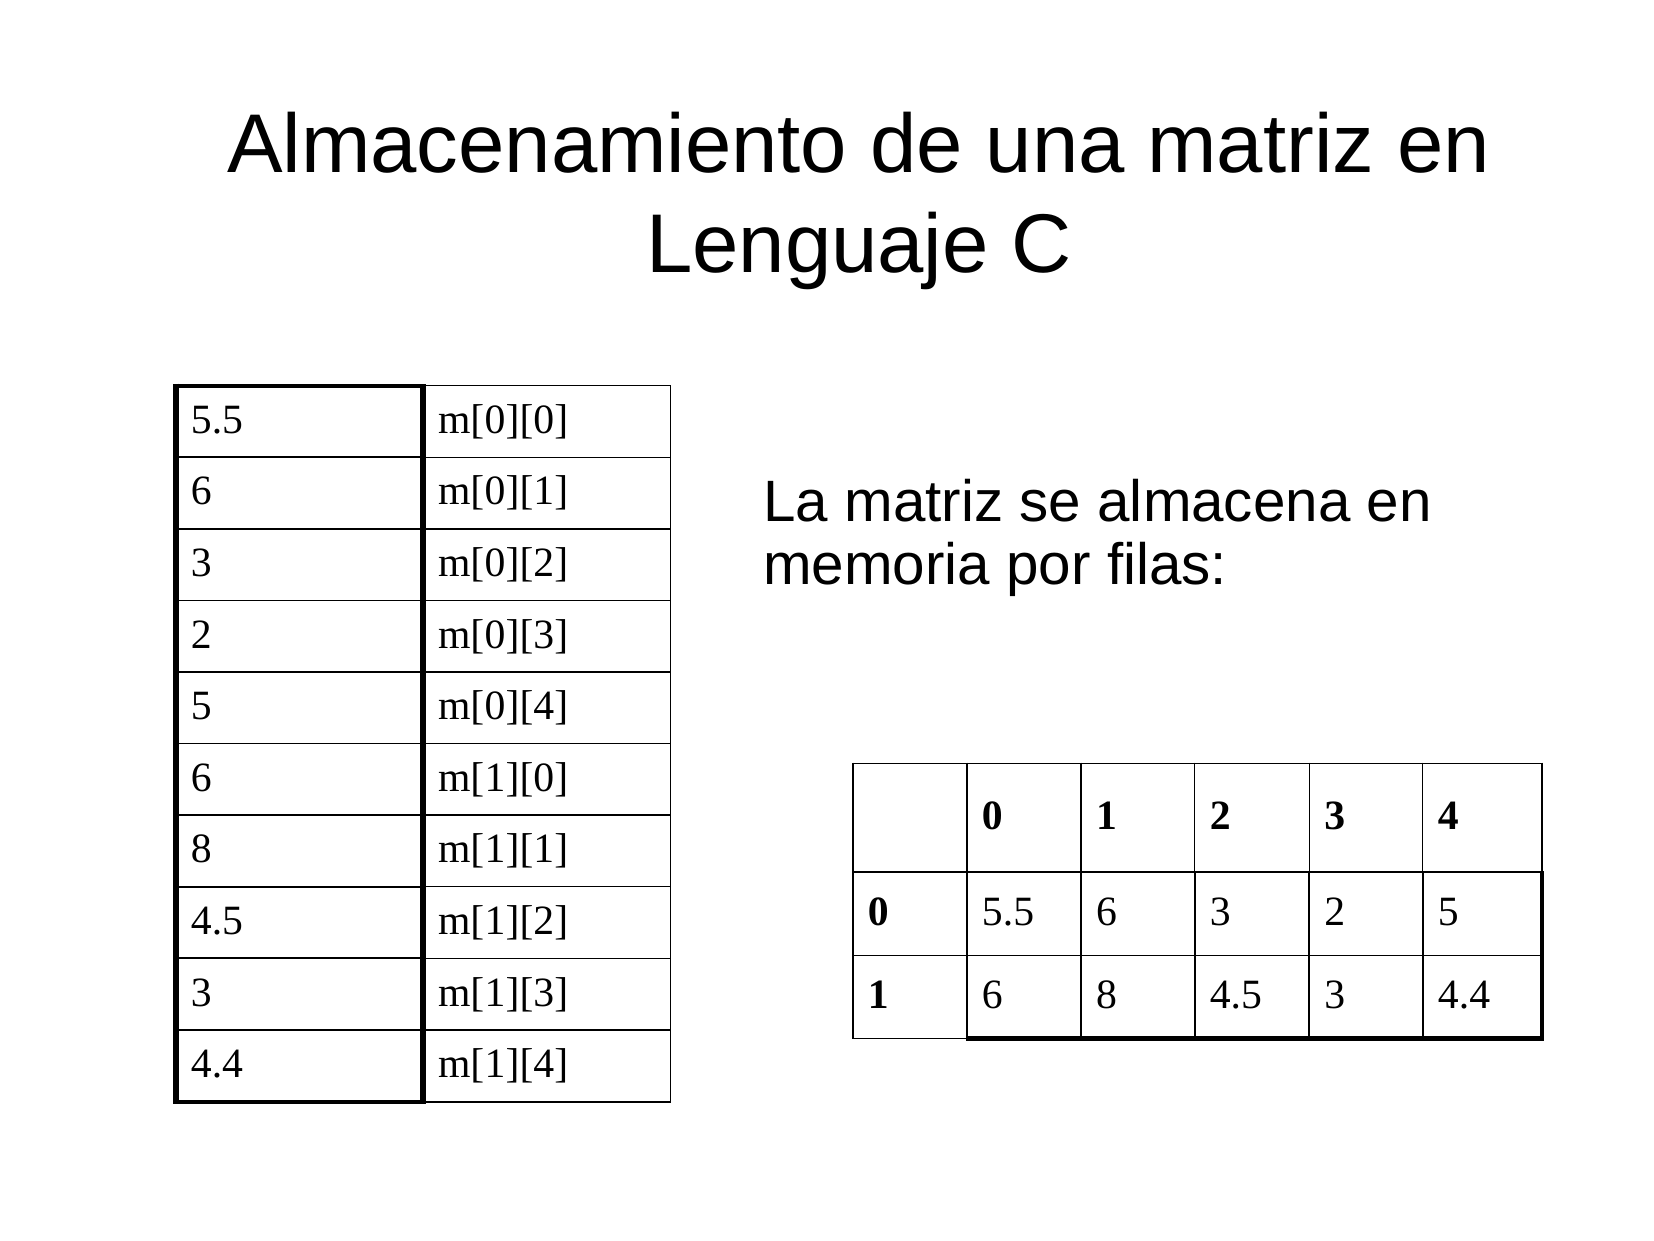

Almacenamiento de una matriz en Lenguaje C
| 5.5 | m[0][0] |
| --- | --- |
| 6 | m[0][1] |
| 3 | m[0][2] |
| 2 | m[0][3] |
| 5 | m[0][4] |
| 6 | m[1][0] |
| 8 | m[1][1] |
| 4.5 | m[1][2] |
| 3 | m[1][3] |
| 4.4 | m[1][4] |
La matriz se almacena en memoria por filas:
| | 0 | 1 | 2 | 3 | 4 |
| --- | --- | --- | --- | --- | --- |
| 0 | 5.5 | 6 | 3 | 2 | 5 |
| 1 | 6 | 8 | 4.5 | 3 | 4.4 |